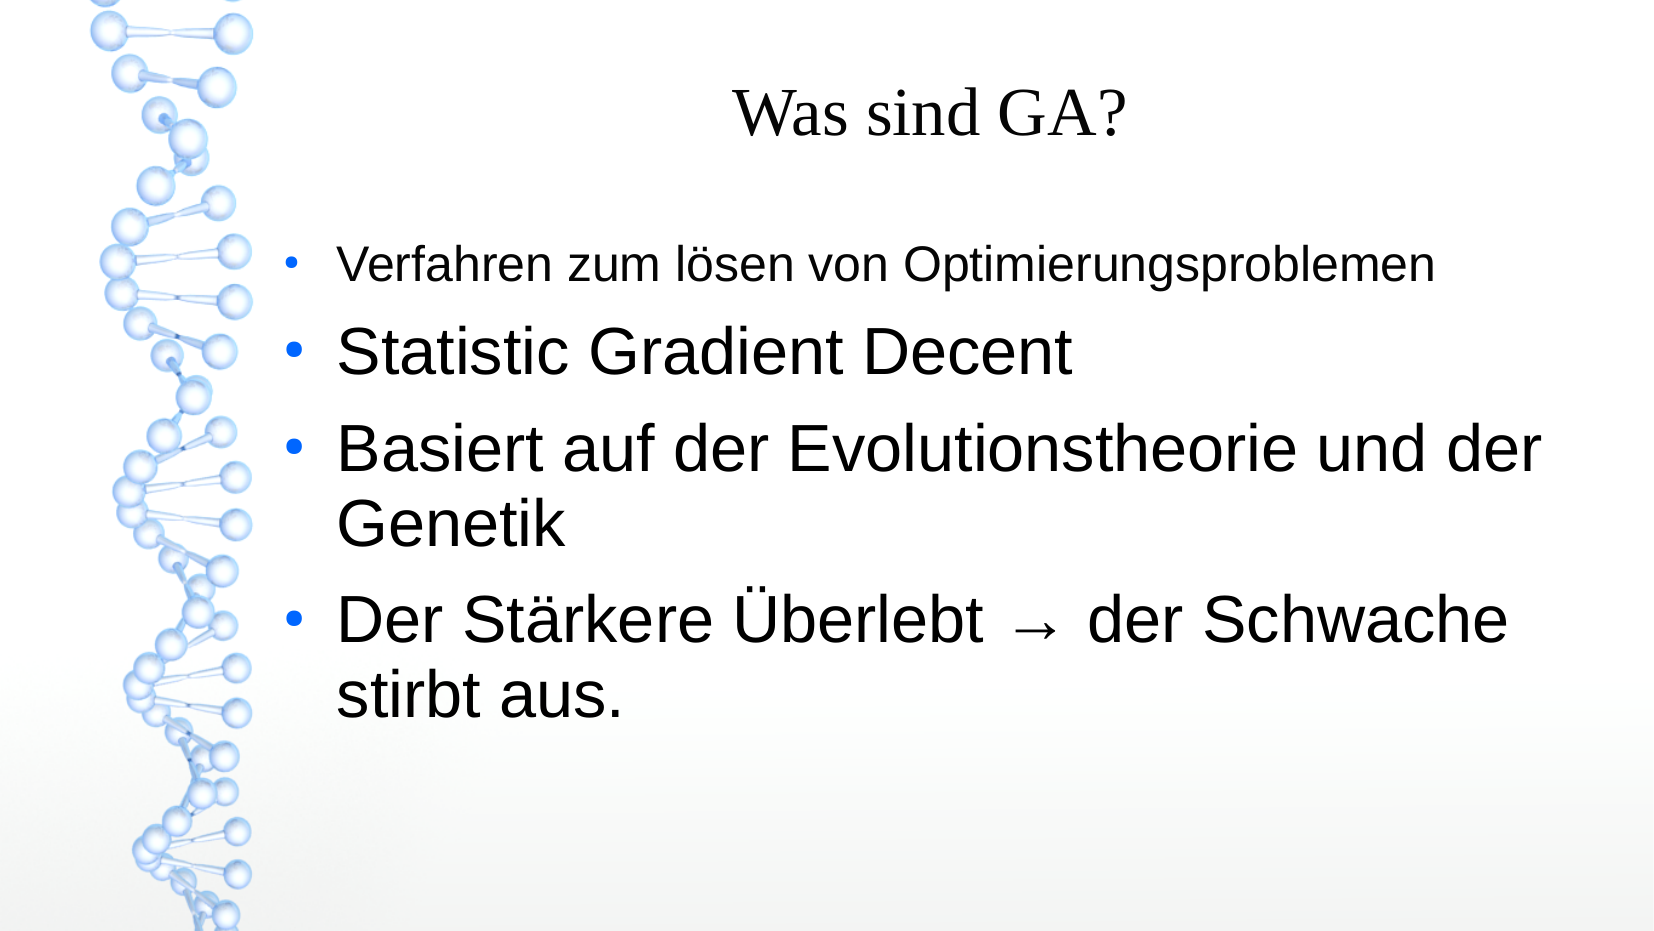

# Was sind GA?
Verfahren zum lösen von Optimierungsproblemen
Statistic Gradient Decent
Basiert auf der Evolutionstheorie und der Genetik
Der Stärkere Überlebt → der Schwache stirbt aus.